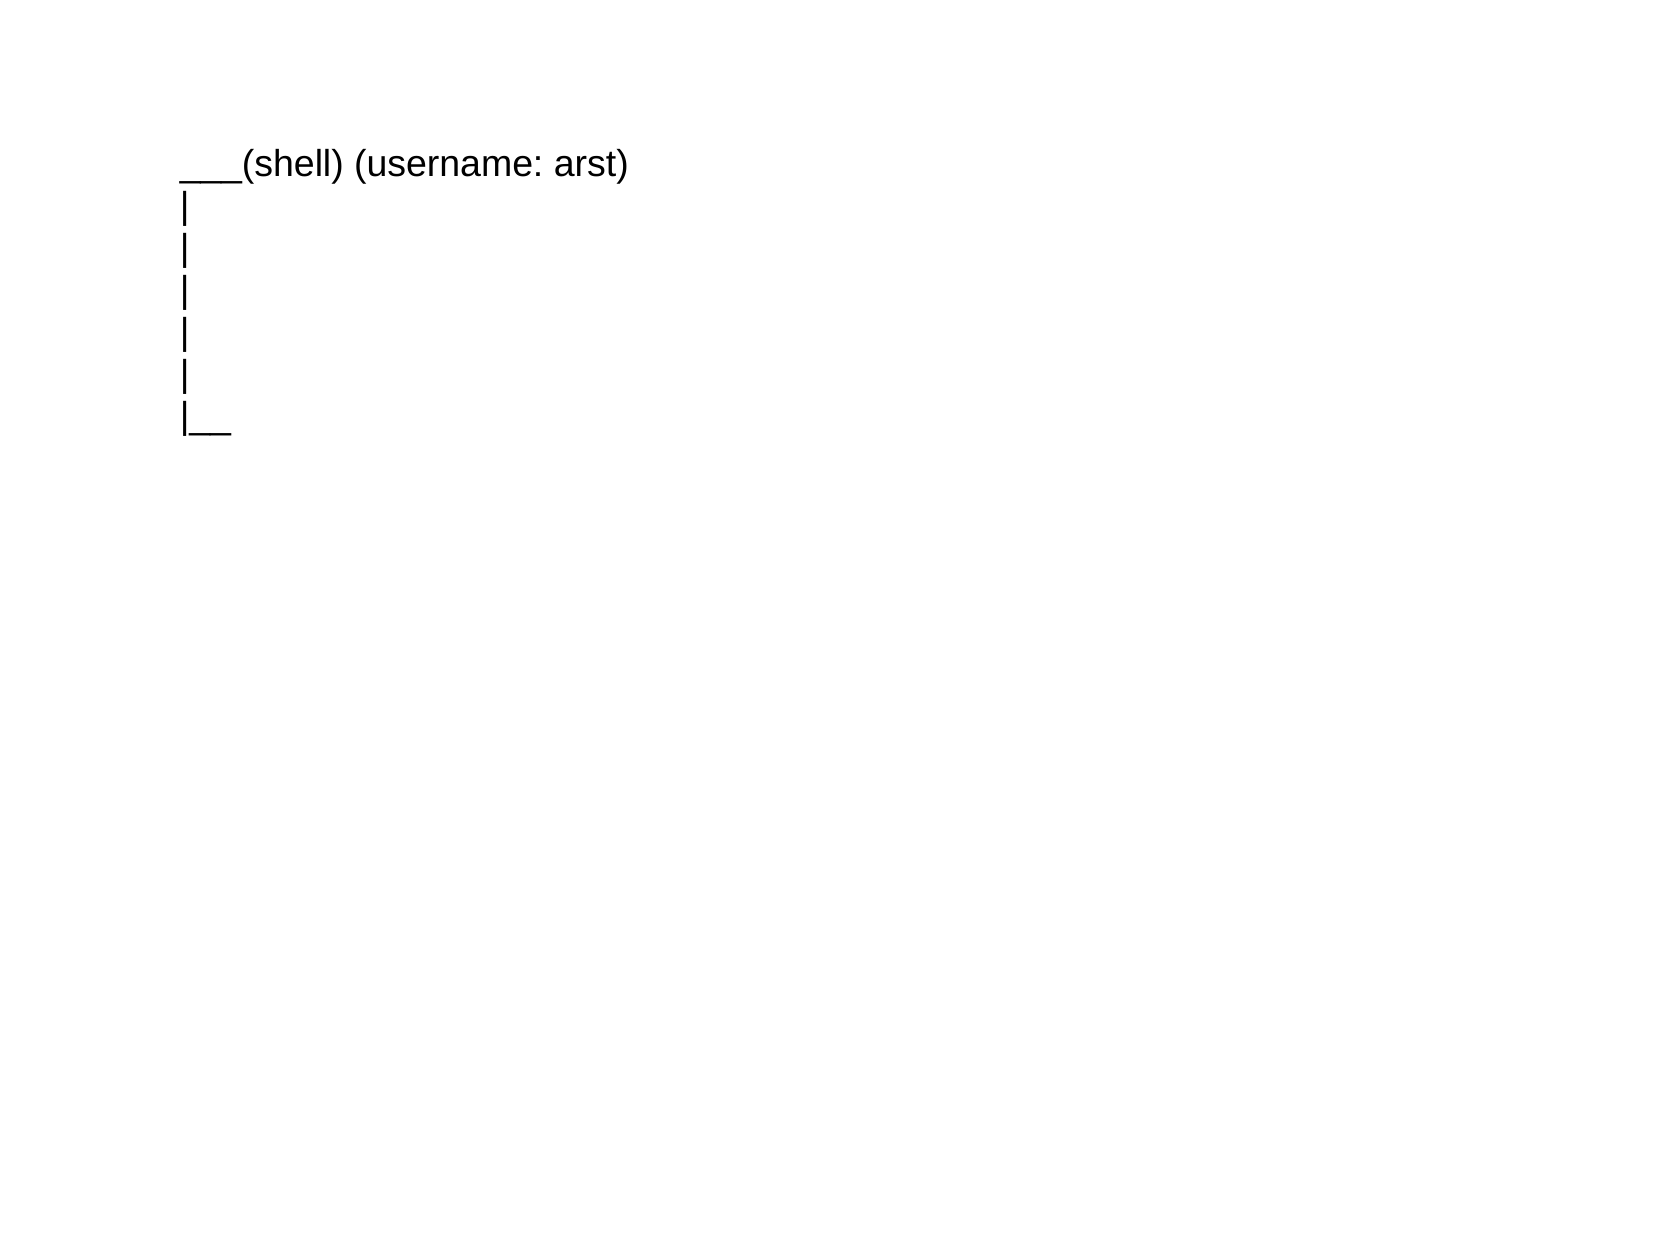

___(shell) (username: arst)
|
|
|
|
|
|__